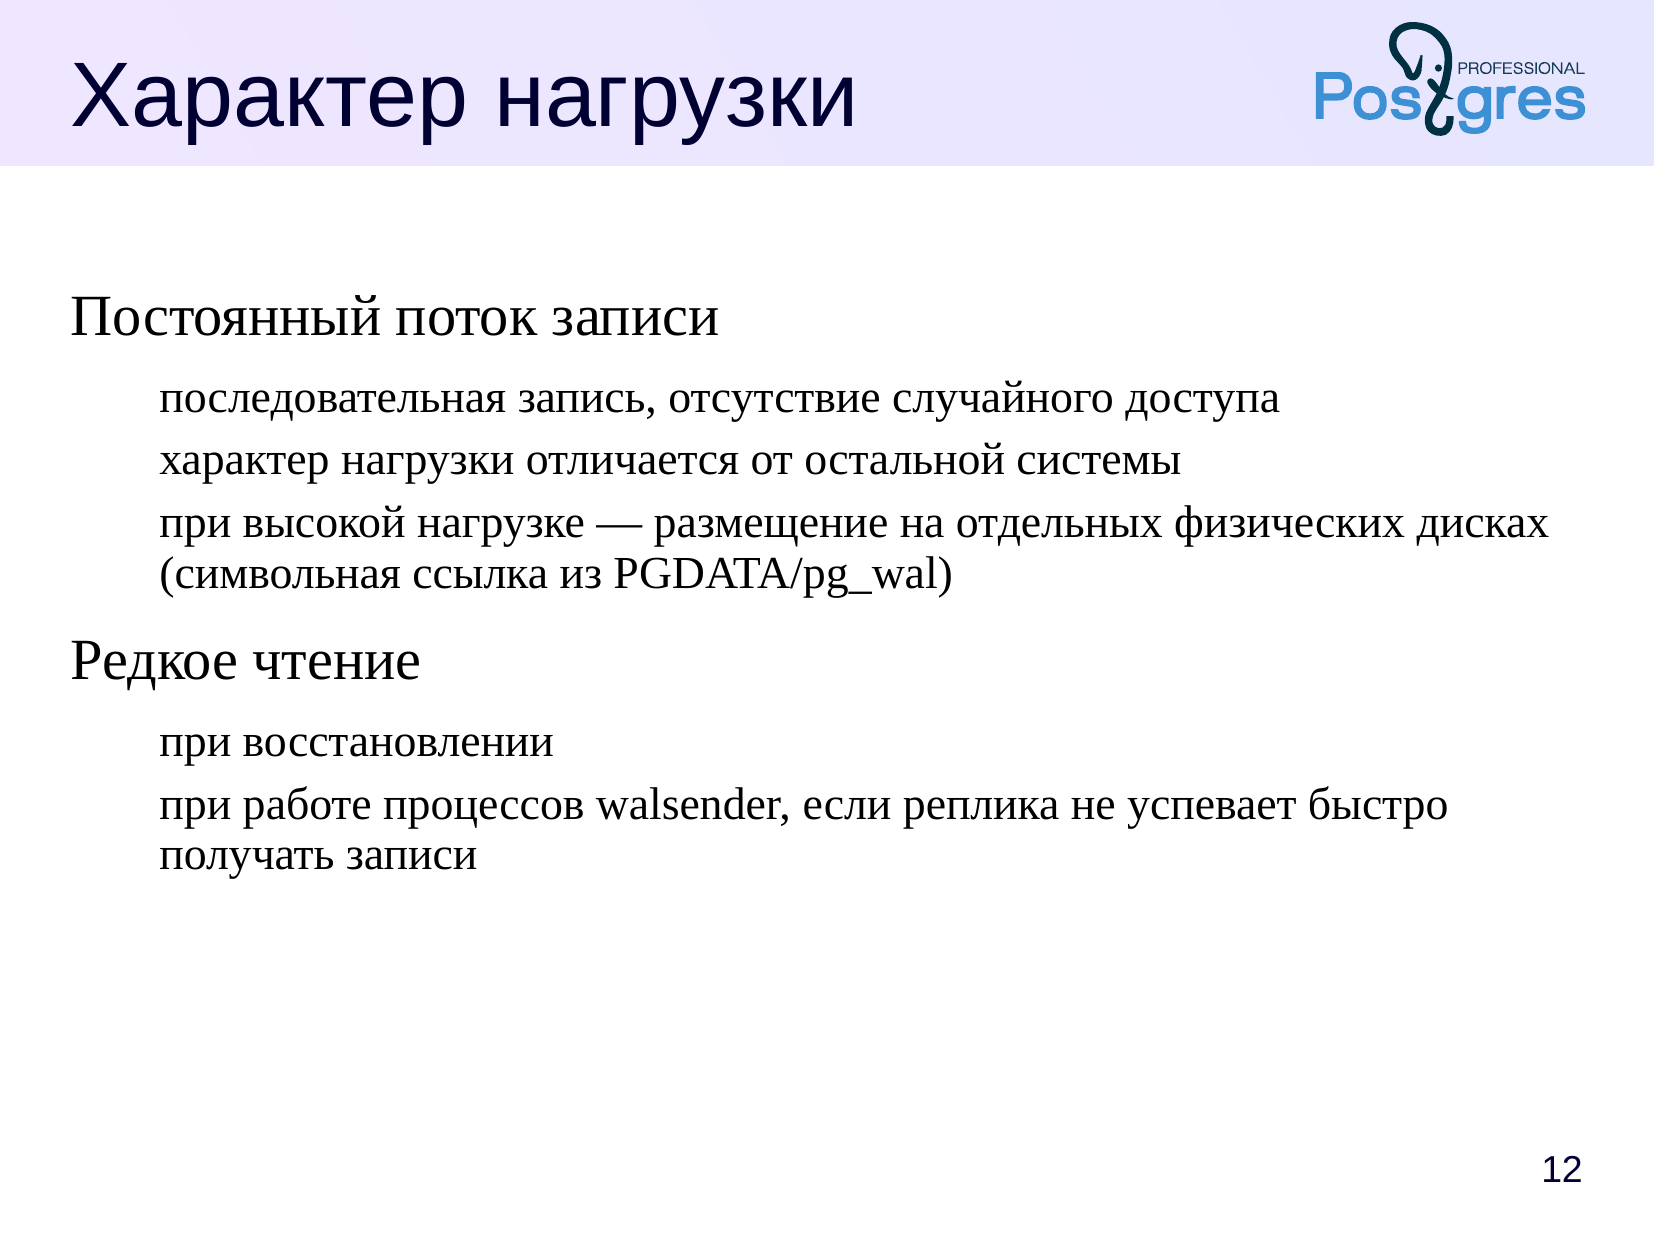

# Характер нагрузки
Постоянный поток записи
последовательная запись, отсутствие случайного доступа
характер нагрузки отличается от остальной системы
при высокой нагрузке — размещение на отдельных физических дисках
(символьная ссылка из PGDATA/pg_wal)
Редкое чтение
при восстановлении
при работе процессов walsender, если реплика не успевает быстро получать записи